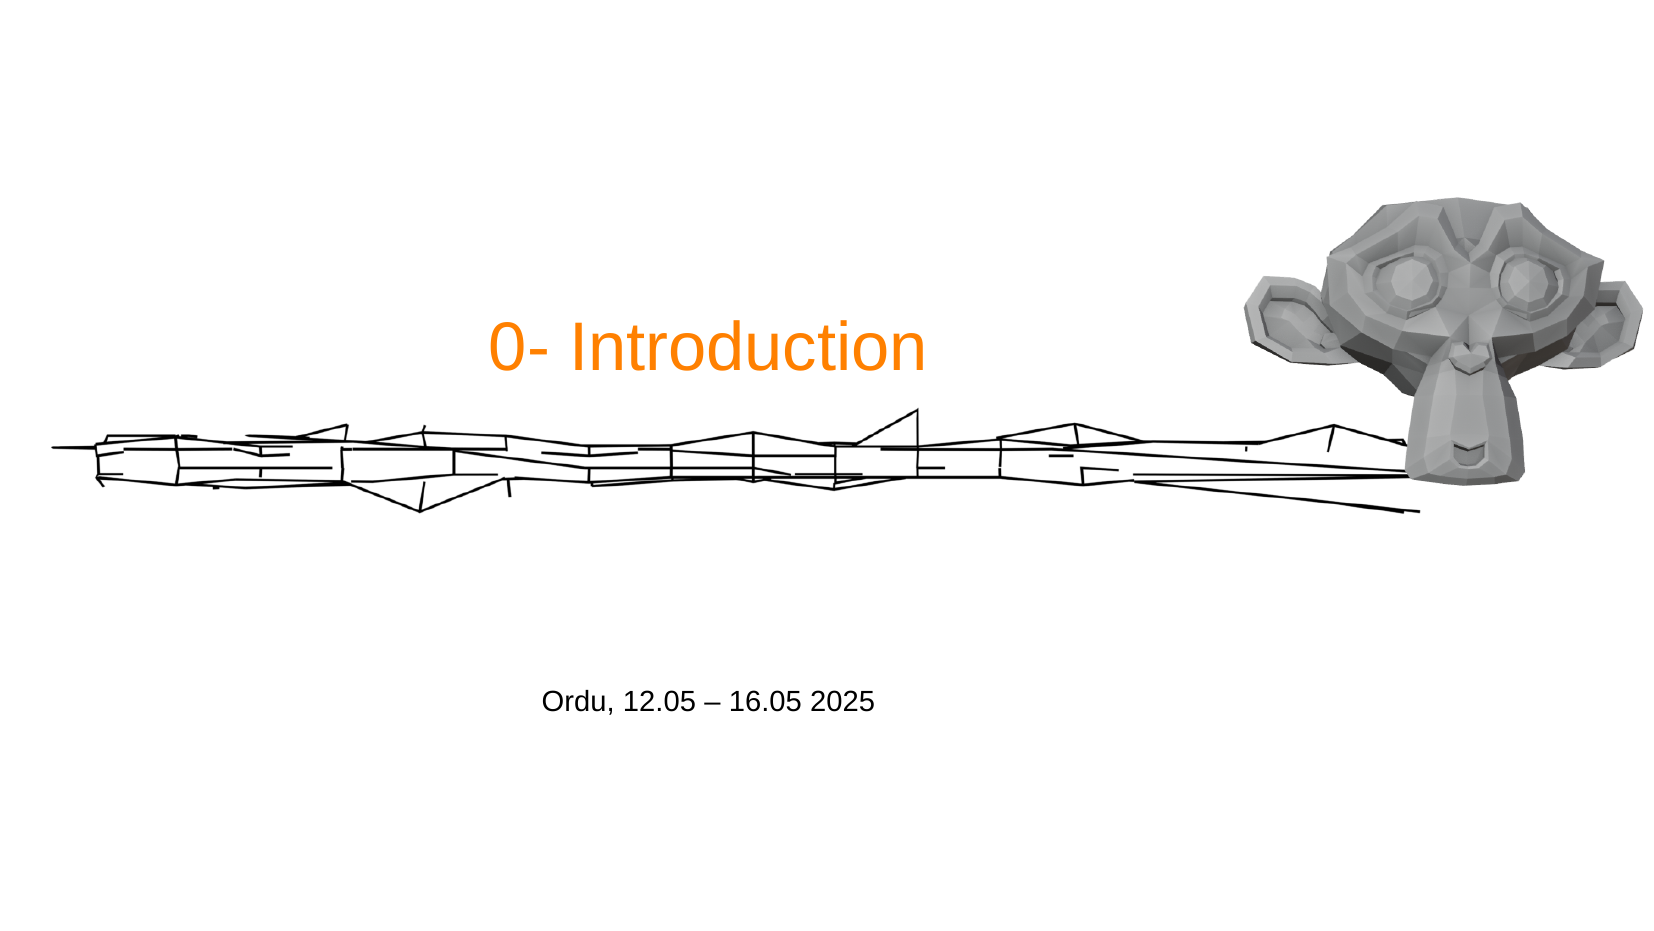

# 0- Introduction
Ordu, 12.05 – 16.05 2025